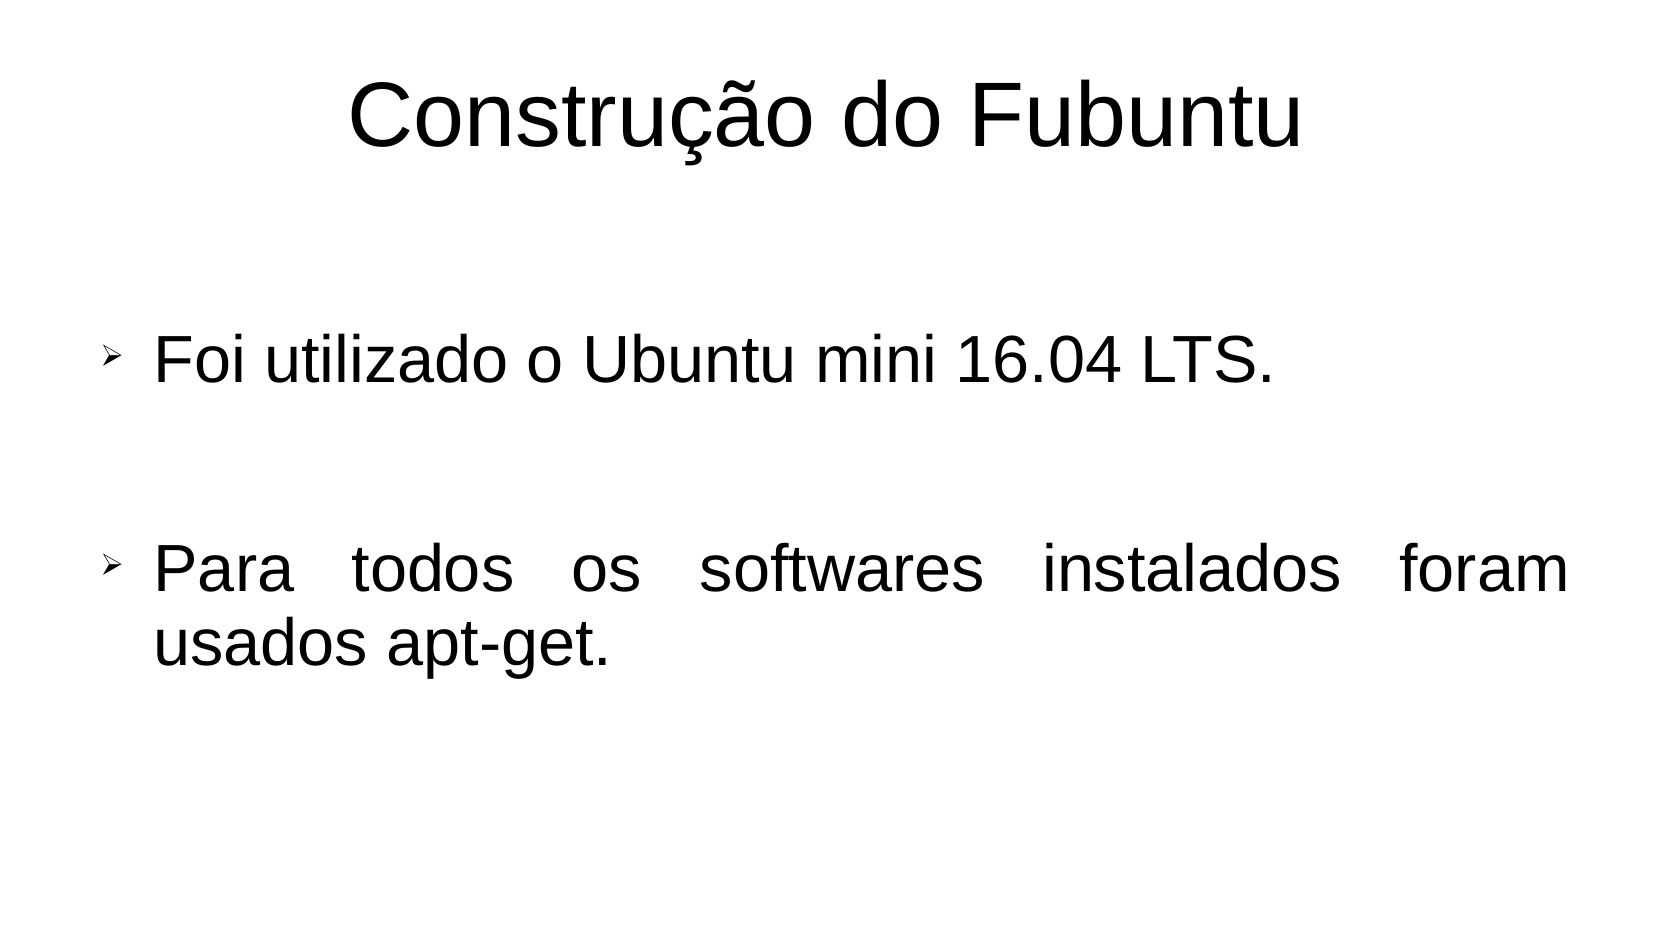

# Construção do Fubuntu
Foi utilizado o Ubuntu mini 16.04 LTS.
Para todos os softwares instalados foram usados apt-get.